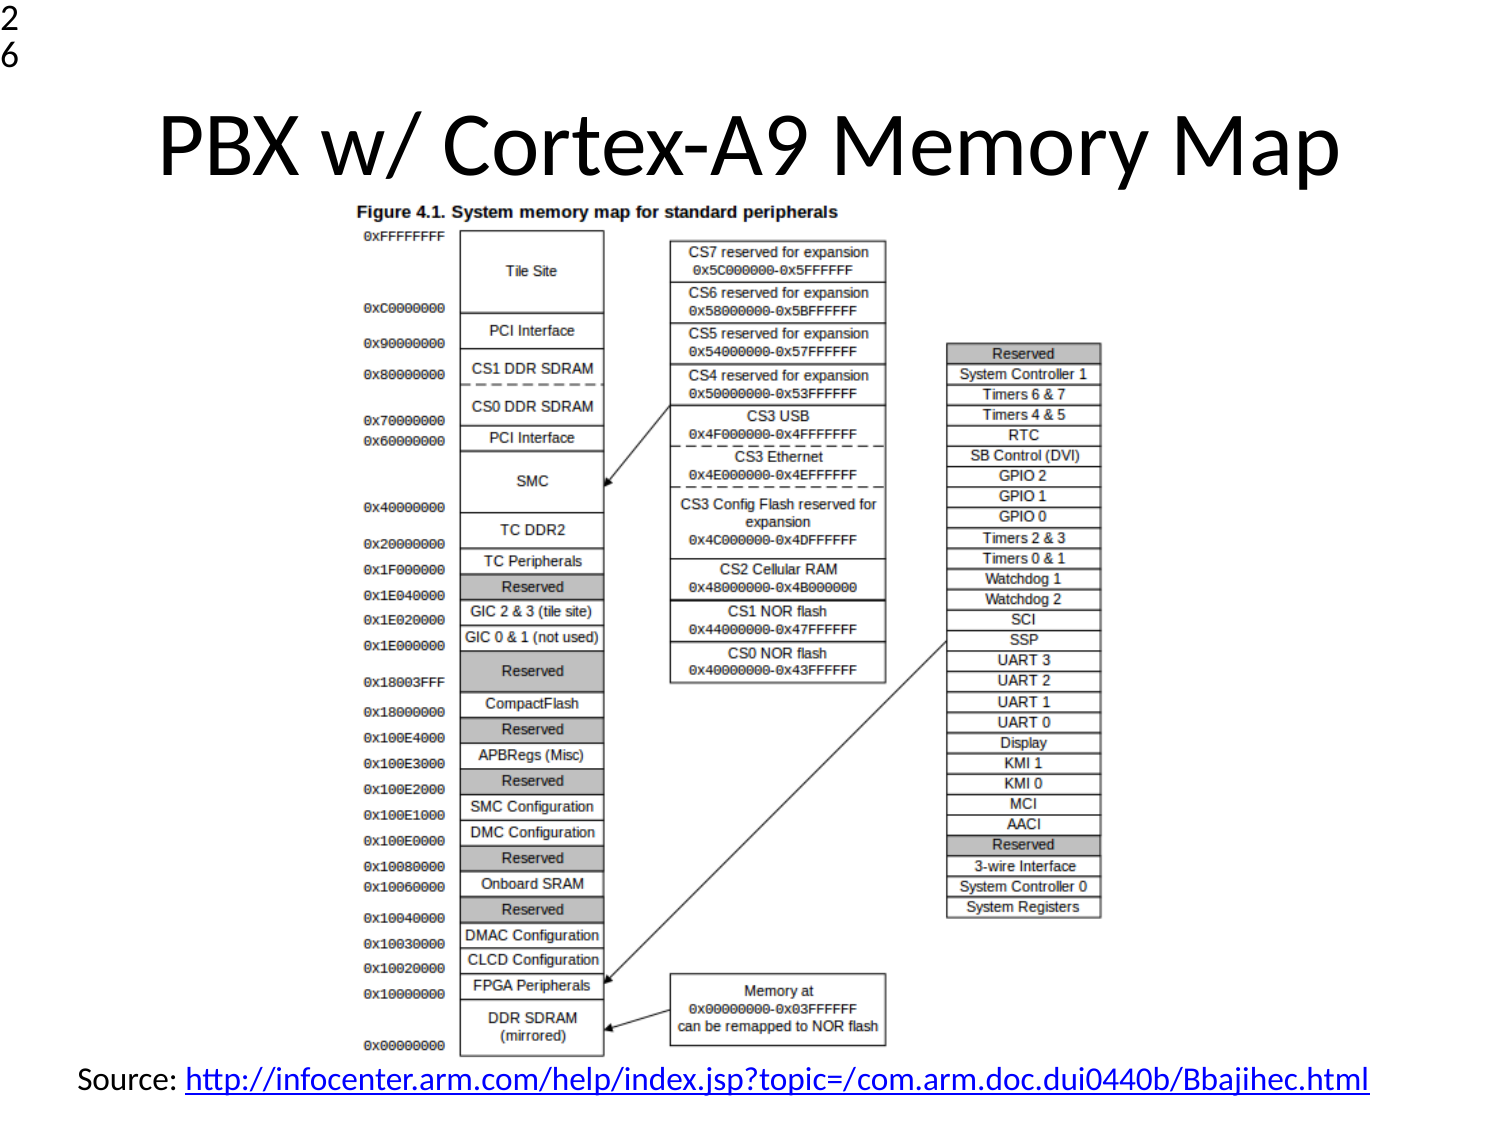

# PBX w/ Cortex-A9 Memory Map
Source: http://infocenter.arm.com/help/index.jsp?topic=/com.arm.doc.dui0440b/Bbajihec.html